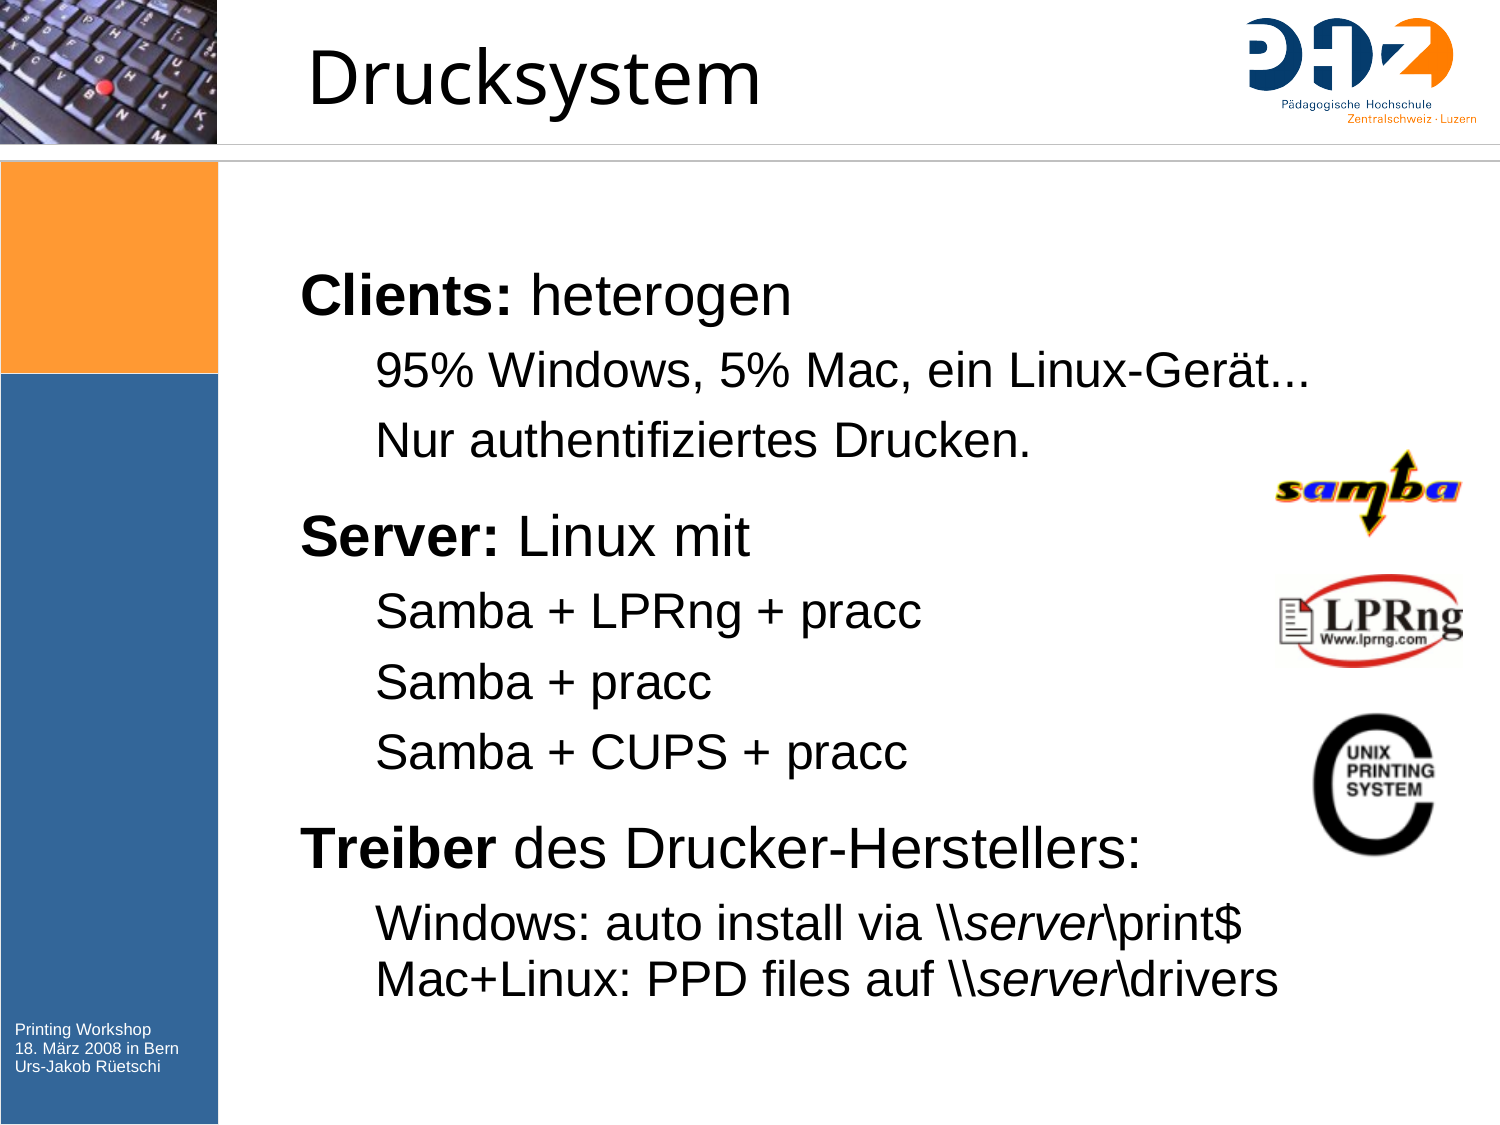

# Drucksystem
Clients: heterogen
95% Windows, 5% Mac, ein Linux-Gerät...
Nur authentifiziertes Drucken.
Server: Linux mit
Samba + LPRng + pracc
Samba + pracc
Samba + CUPS + pracc
Treiber des Drucker-Herstellers:
Windows: auto install via \\server\print$
Mac+Linux: PPD files auf \\server\drivers